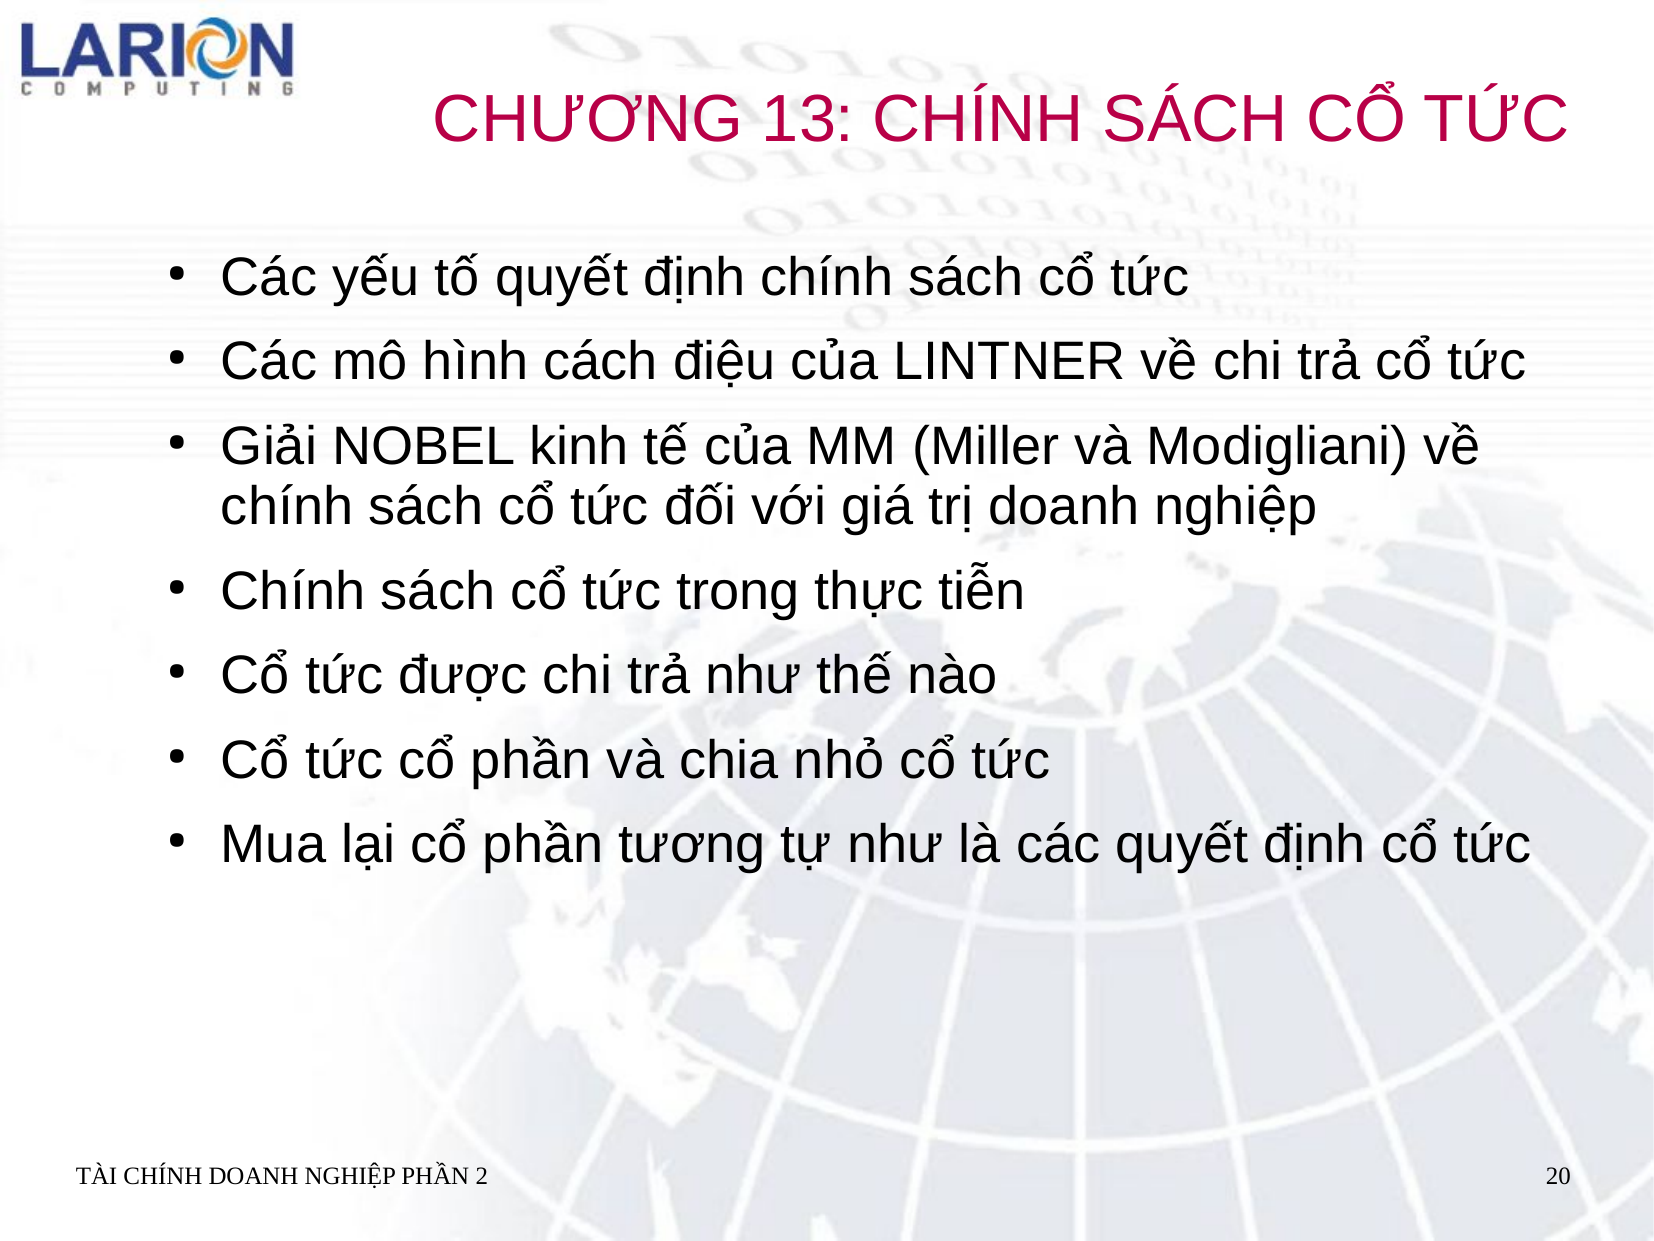

# CHƯƠNG 13: CHÍNH SÁCH CỔ TỨC
Các yếu tố quyết định chính sách cổ tức
Các mô hình cách điệu của LINTNER về chi trả cổ tức
Giải NOBEL kinh tế của MM (Miller và Modigliani) về chính sách cổ tức đối với giá trị doanh nghiệp
Chính sách cổ tức trong thực tiễn
Cổ tức được chi trả như thế nào
Cổ tức cổ phần và chia nhỏ cổ tức
Mua lại cổ phần tương tự như là các quyết định cổ tức
TÀI CHÍNH DOANH NGHIỆP PHẦN 2
20